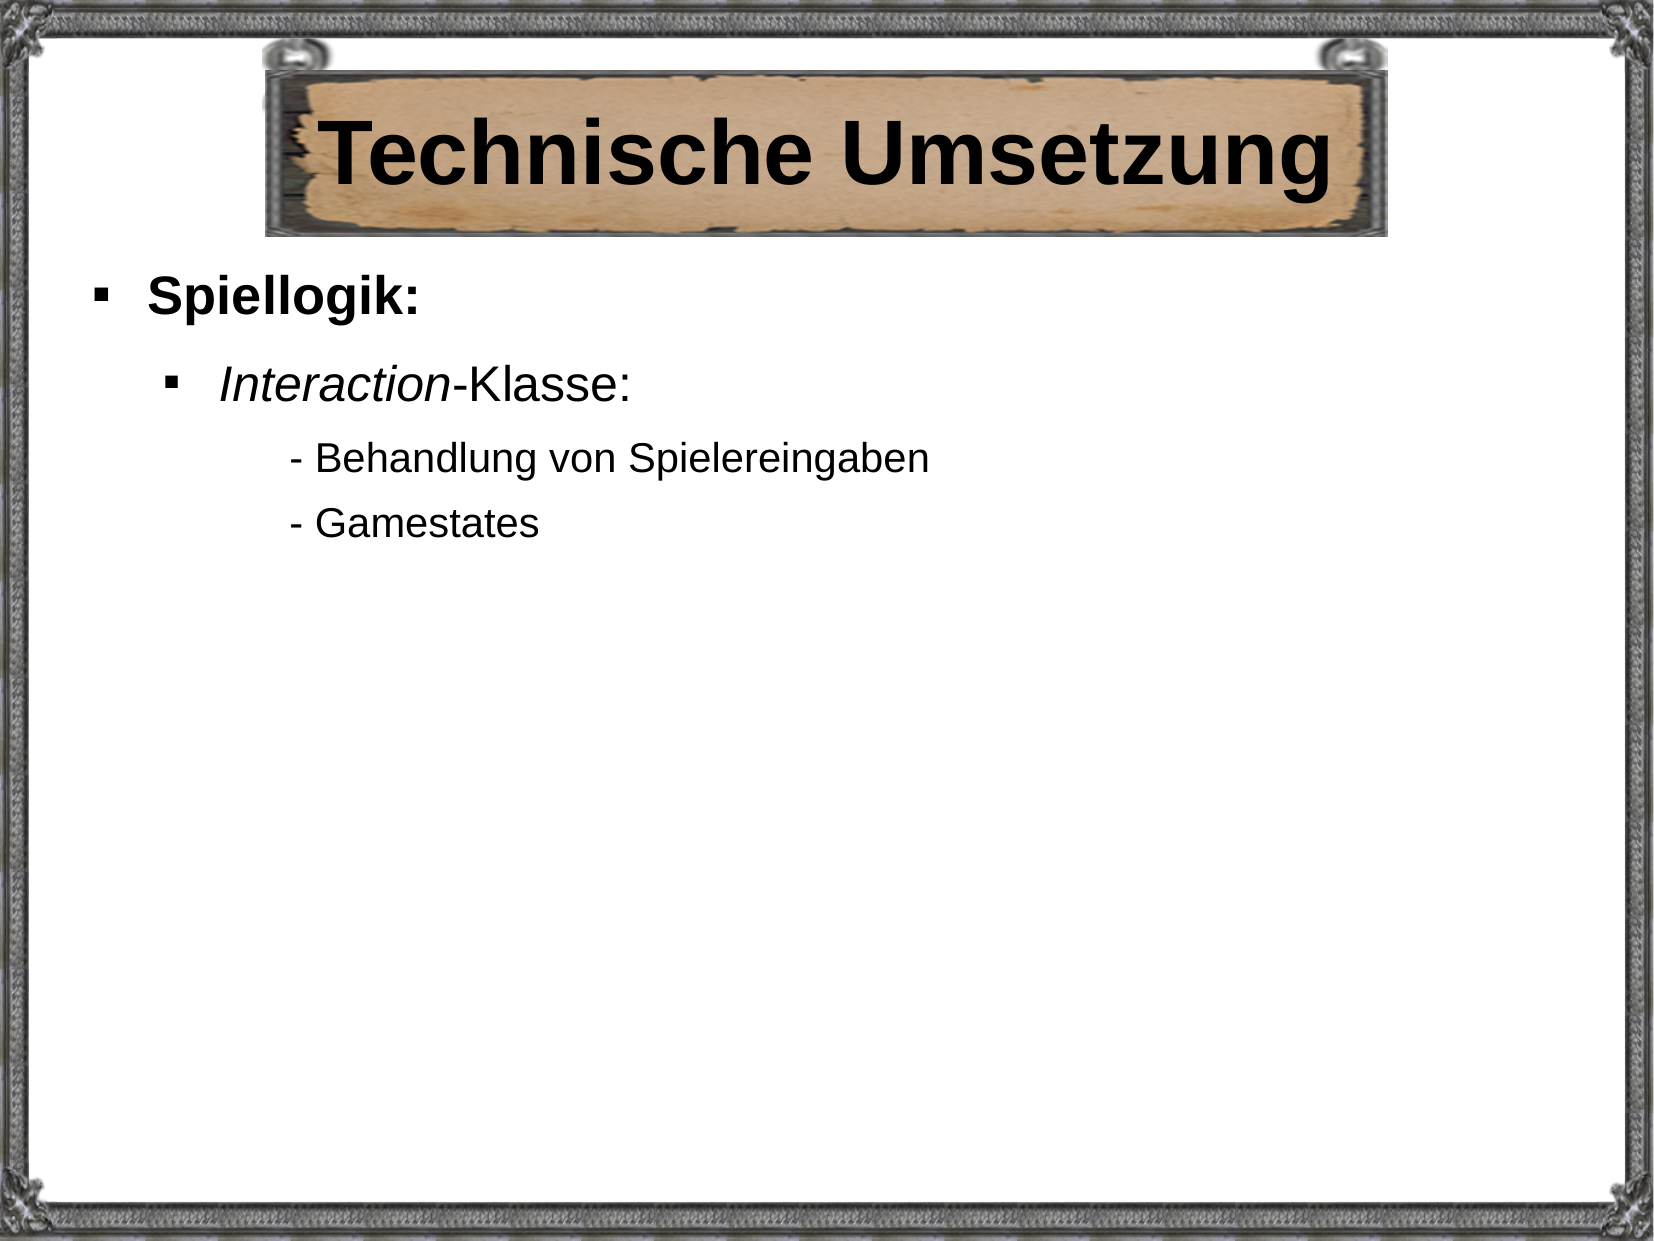

# Technische Umsetzung
Spiellogik:
Interaction-Klasse:
- Behandlung von Spielereingaben
- Gamestates